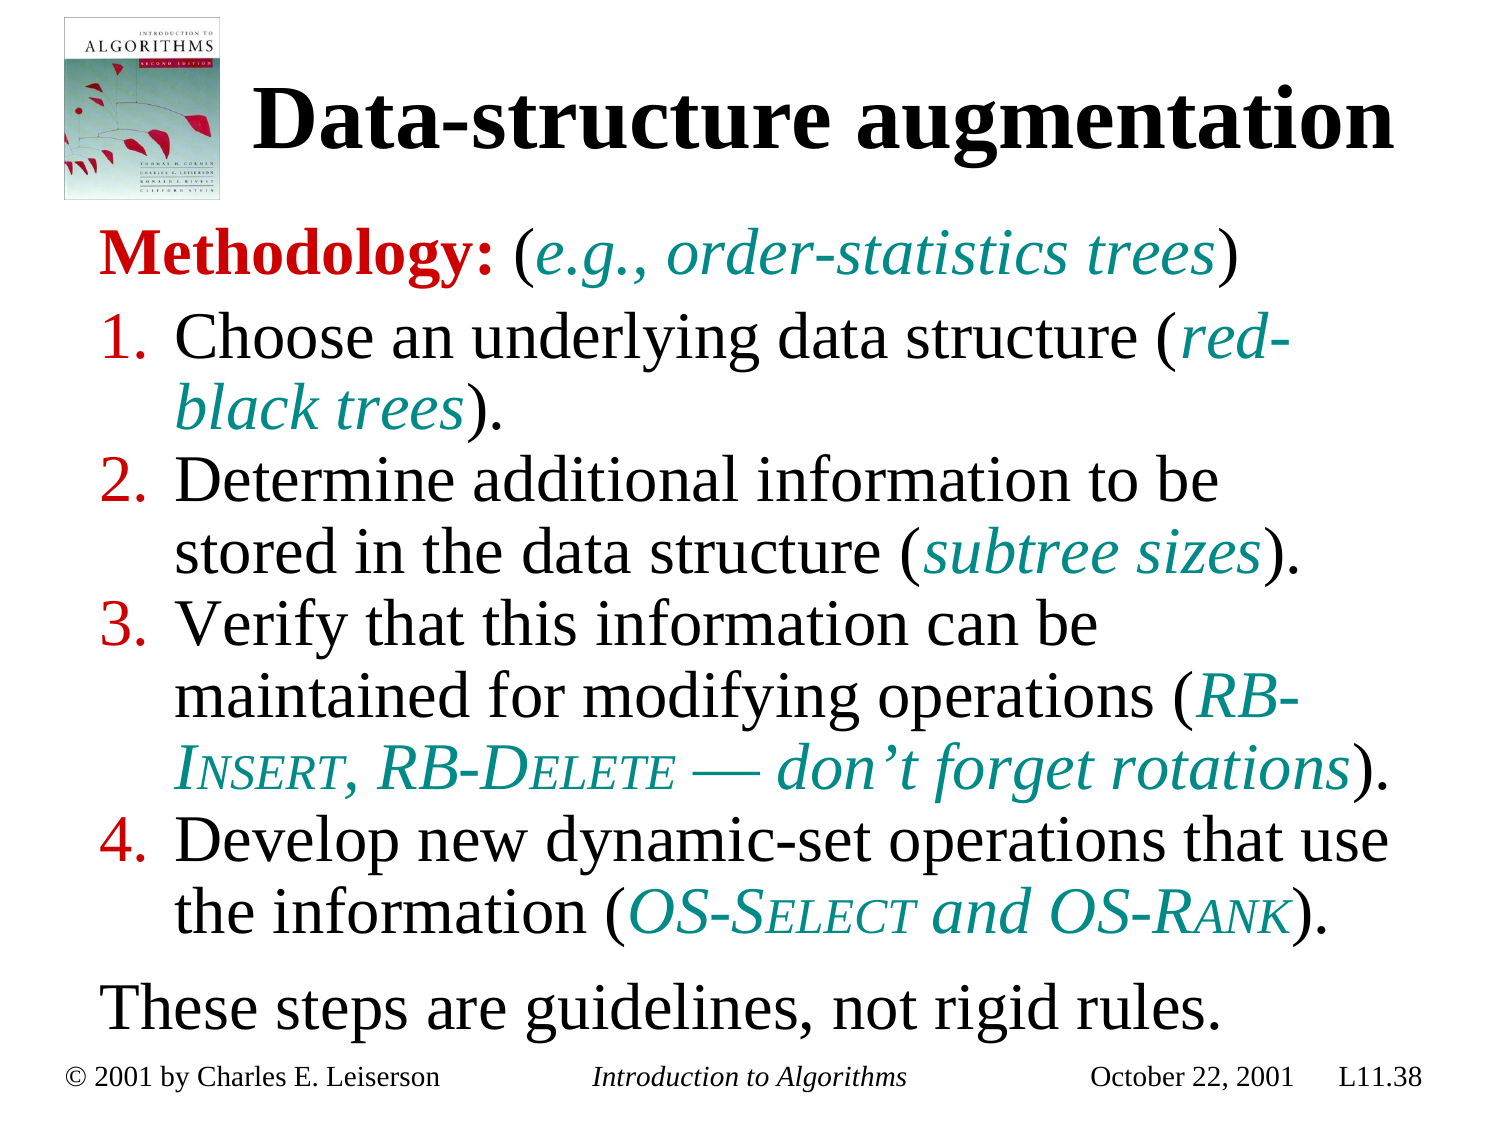

# Data-structure augmentation
Methodology: (e.g., order-statistics trees)
Choose an underlying data structure (red-black trees).
Determine additional information to be stored in the data structure (subtree sizes).
Verify that this information can be maintained for modifying operations (RB-INSERT, RB-DELETE — don’t forget rotations).
Develop new dynamic-set operations that use the information (OS-SELECT and OS-RANK).
These steps are guidelines, not rigid rules.
Introduction to Algorithms
October 22, 2001 L11.